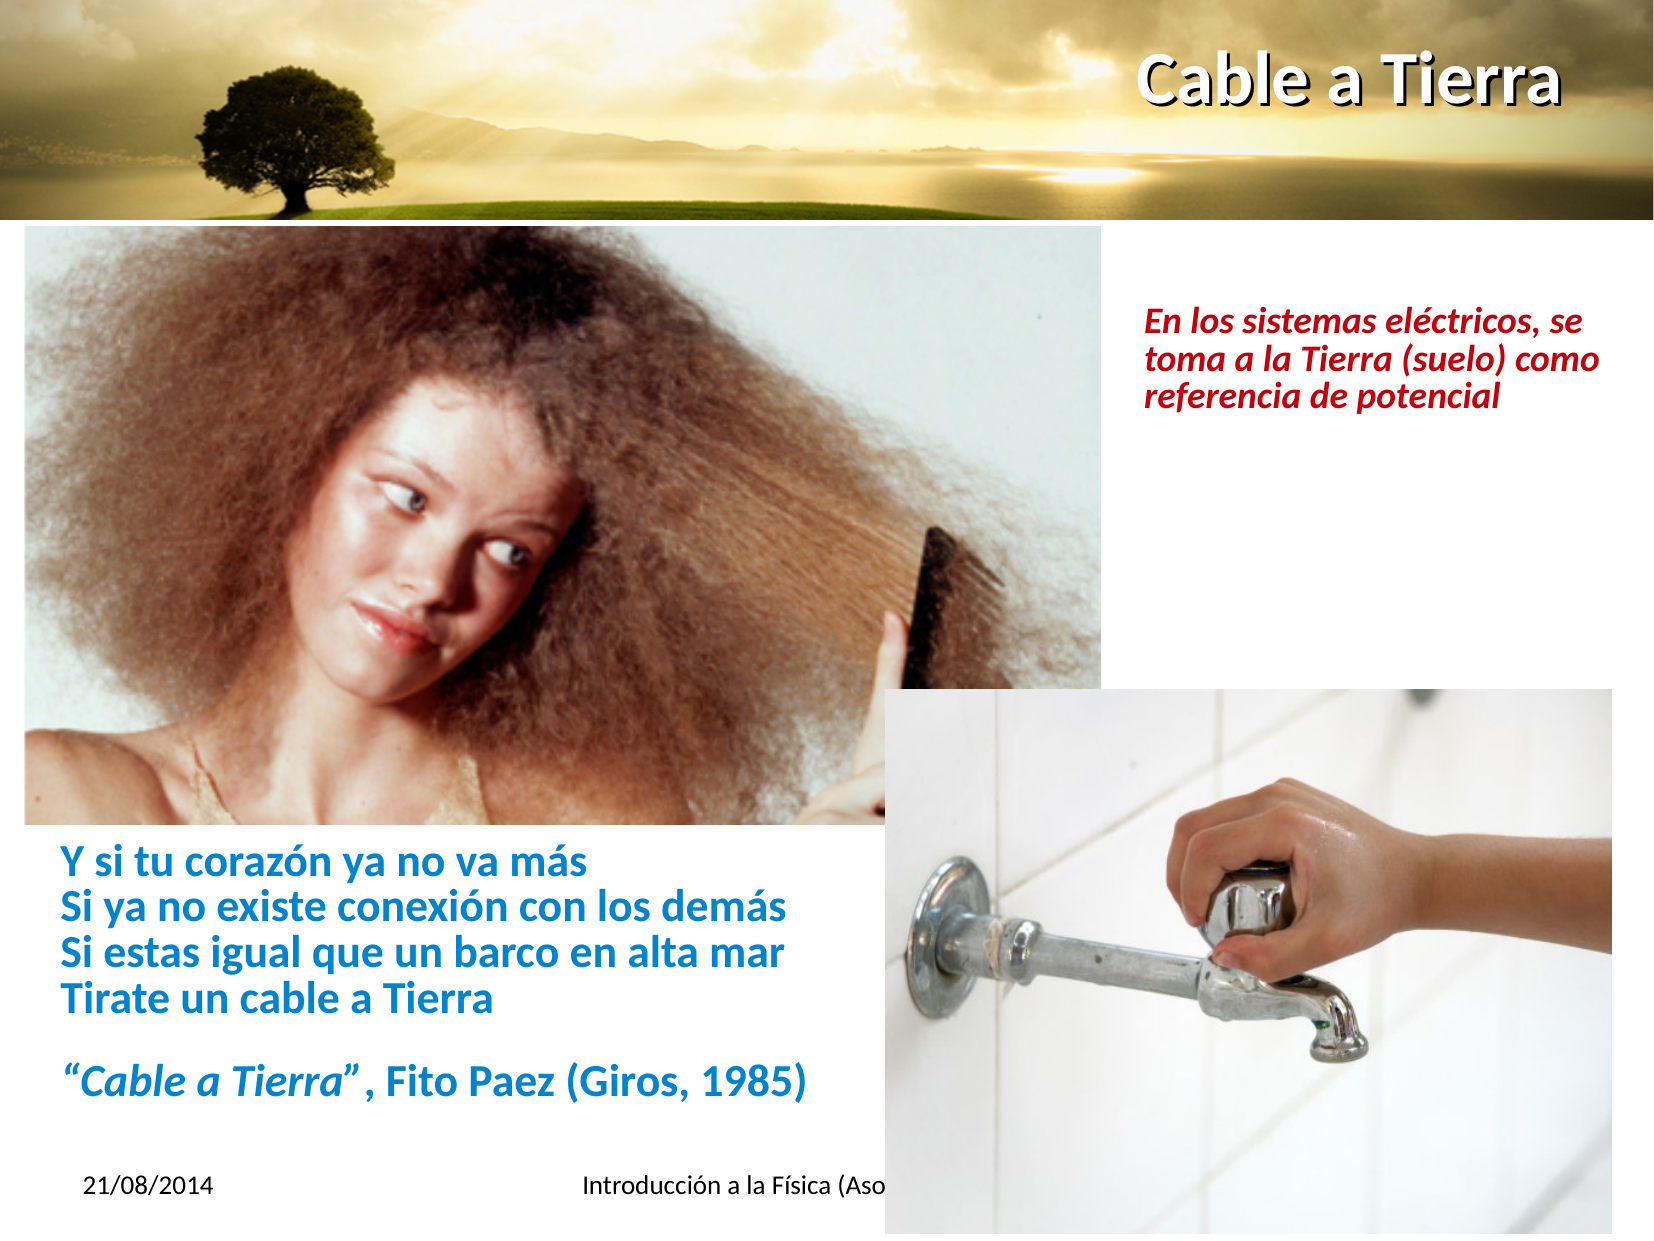

# Cable a Tierra
En los sistemas eléctricos, se
toma a la Tierra (suelo) como
referencia de potencial
Y si tu corazón ya no va más
Si ya no existe conexión con los demás
Si estas igual que un barco en alta mar
Tirate un cable a Tierra
“Cable a Tierra”, Fito Paez (Giros, 1985)
21/08/2014
Introducción a la Física (Asorey-Sarmiento)
5